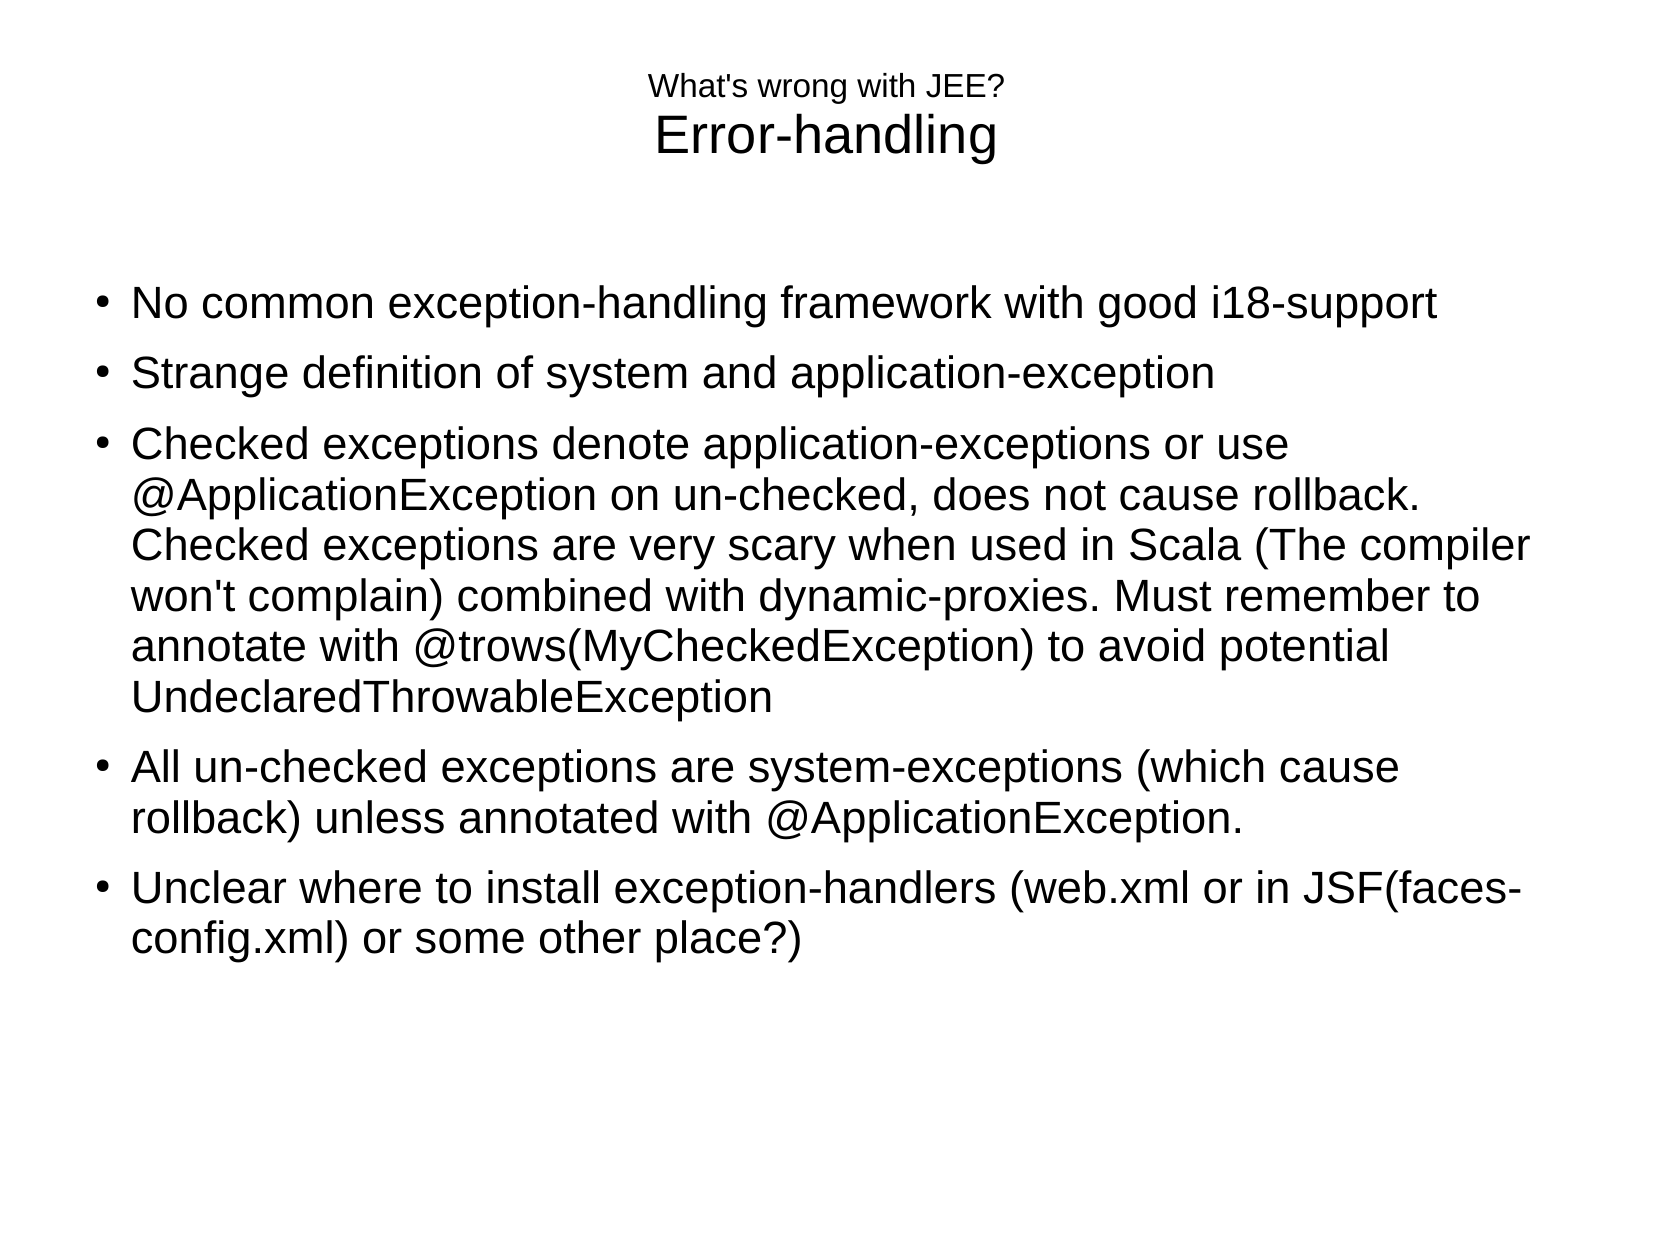

What's wrong with JEE?
Error-handling
# No common exception-handling framework with good i18-support
Strange definition of system and application-exception
Checked exceptions denote application-exceptions or use @ApplicationException on un-checked, does not cause rollback. Checked exceptions are very scary when used in Scala (The compiler won't complain) combined with dynamic-proxies. Must remember to annotate with @trows(MyCheckedException) to avoid potential UndeclaredThrowableException
All un-checked exceptions are system-exceptions (which cause rollback) unless annotated with @ApplicationException.
Unclear where to install exception-handlers (web.xml or in JSF(faces-config.xml) or some other place?)